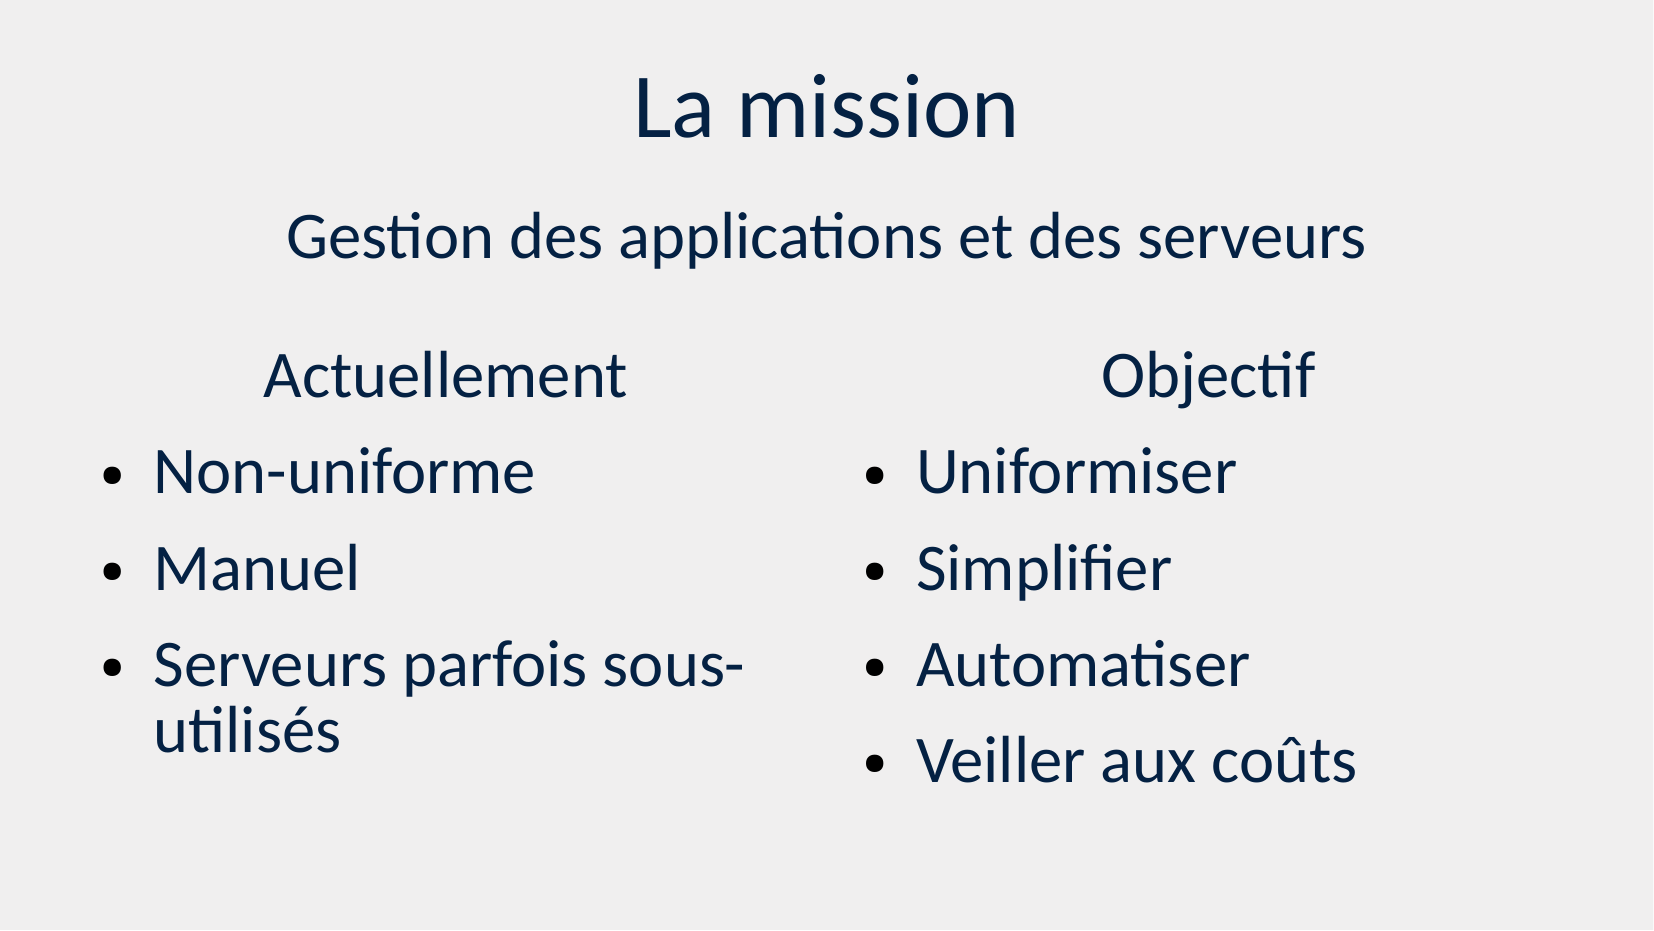

# La mission
Gestion des applications et des serveurs
Actuellement
Non-uniforme
Manuel
Serveurs parfois sous-utilisés
Objectif
Uniformiser
Simplifier
Automatiser
Veiller aux coûts